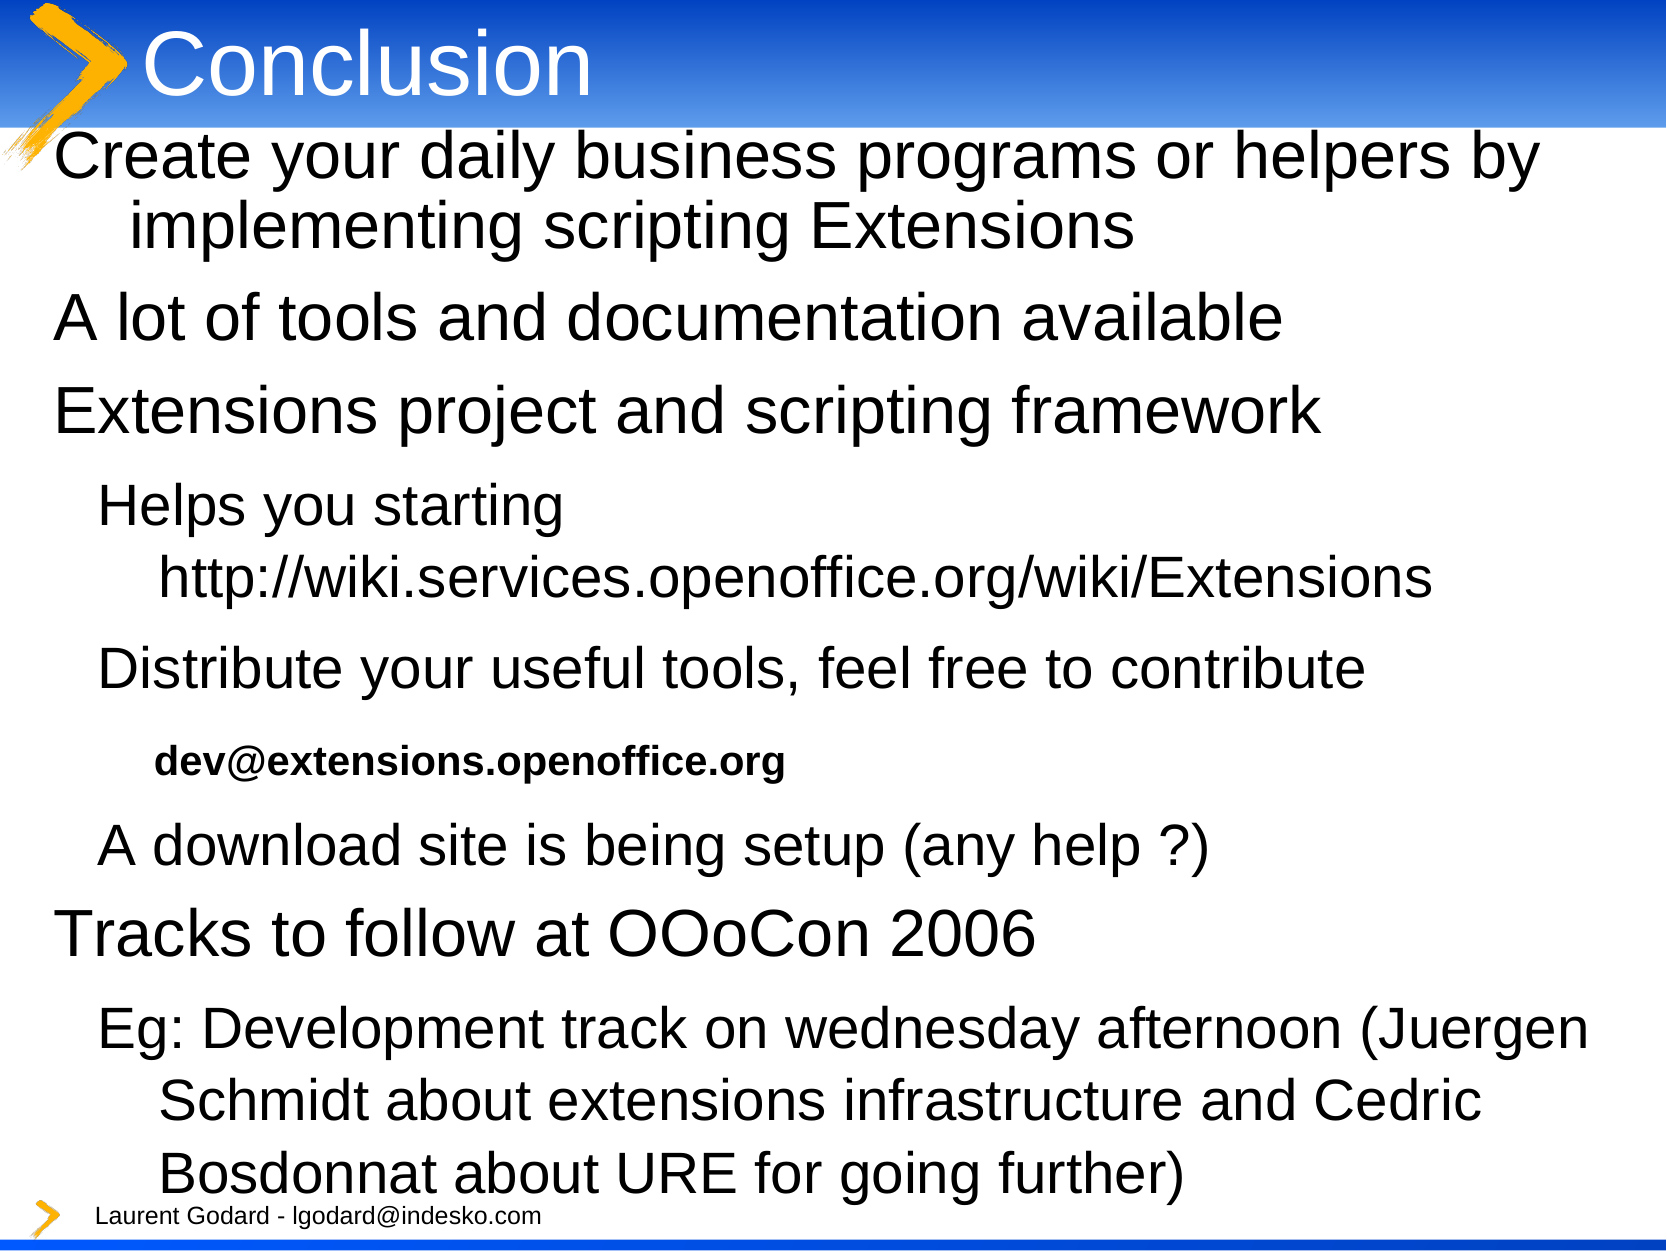

# Conclusion
Create your daily business programs or helpers by implementing scripting Extensions
A lot of tools and documentation available
Extensions project and scripting framework
Helps you starting http://wiki.services.openoffice.org/wiki/Extensions
Distribute your useful tools, feel free to contribute
dev@extensions.openoffice.org
A download site is being setup (any help ?)
Tracks to follow at OOoCon 2006
Eg: Development track on wednesday afternoon (Juergen Schmidt about extensions infrastructure and Cedric Bosdonnat about URE for going further)